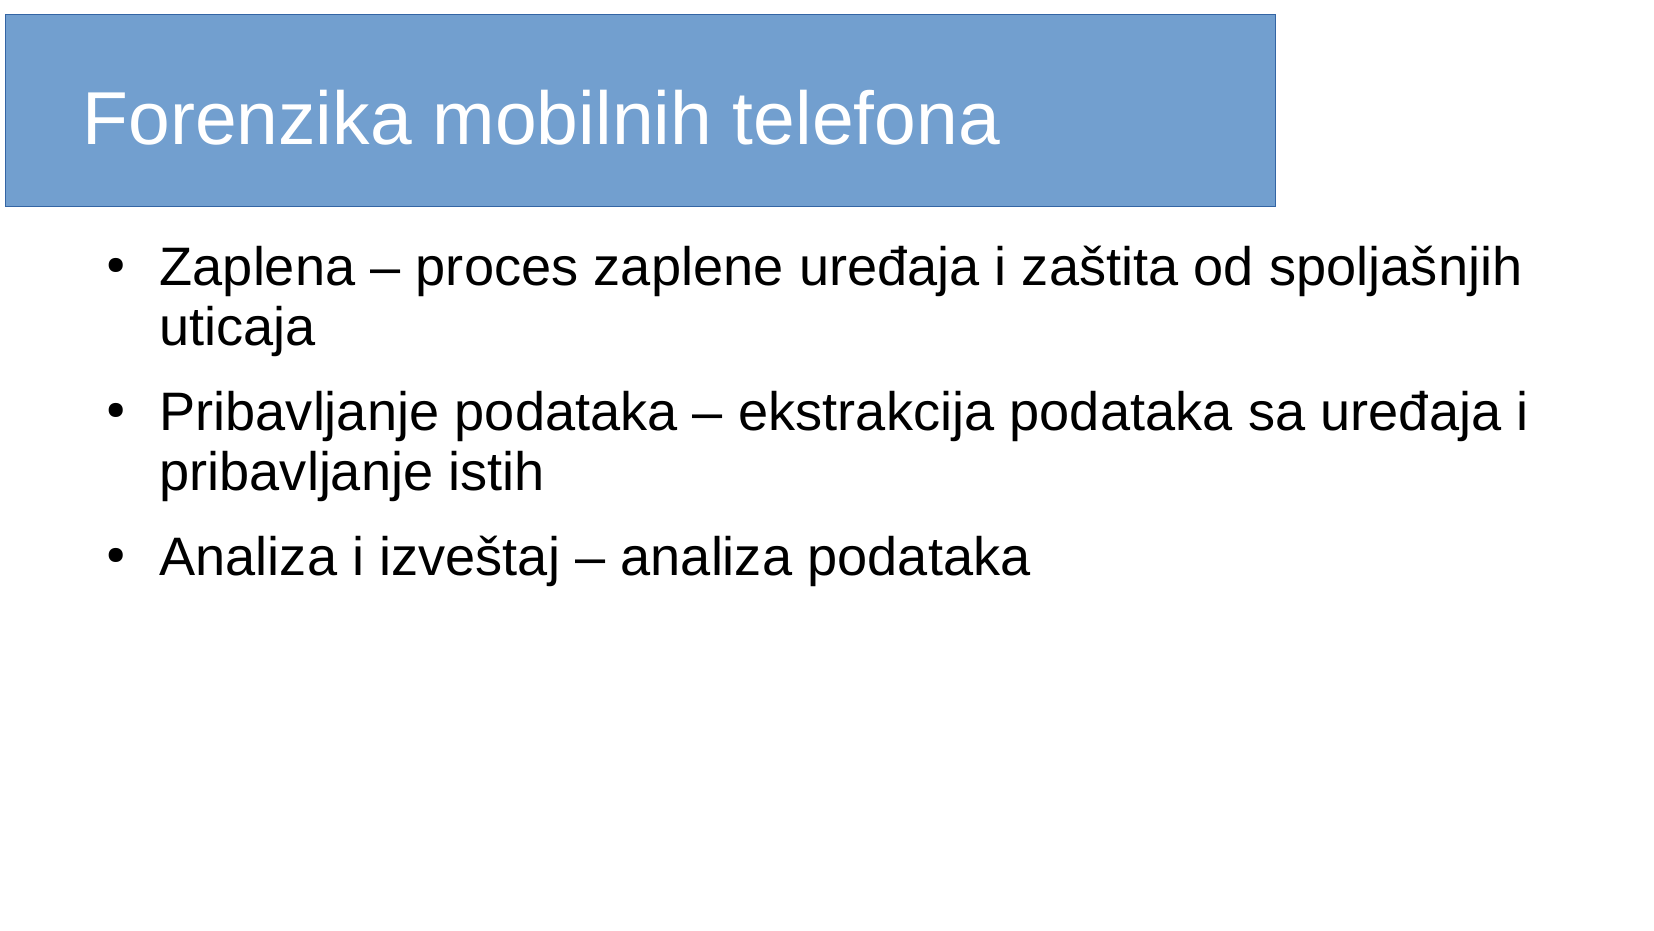

# Forenzika mobilnih telefona
Zaplena – proces zaplene uređaja i zaštita od spoljašnjih uticaja
Pribavljanje podataka – ekstrakcija podataka sa uređaja i pribavljanje istih
Analiza i izveštaj – analiza podataka